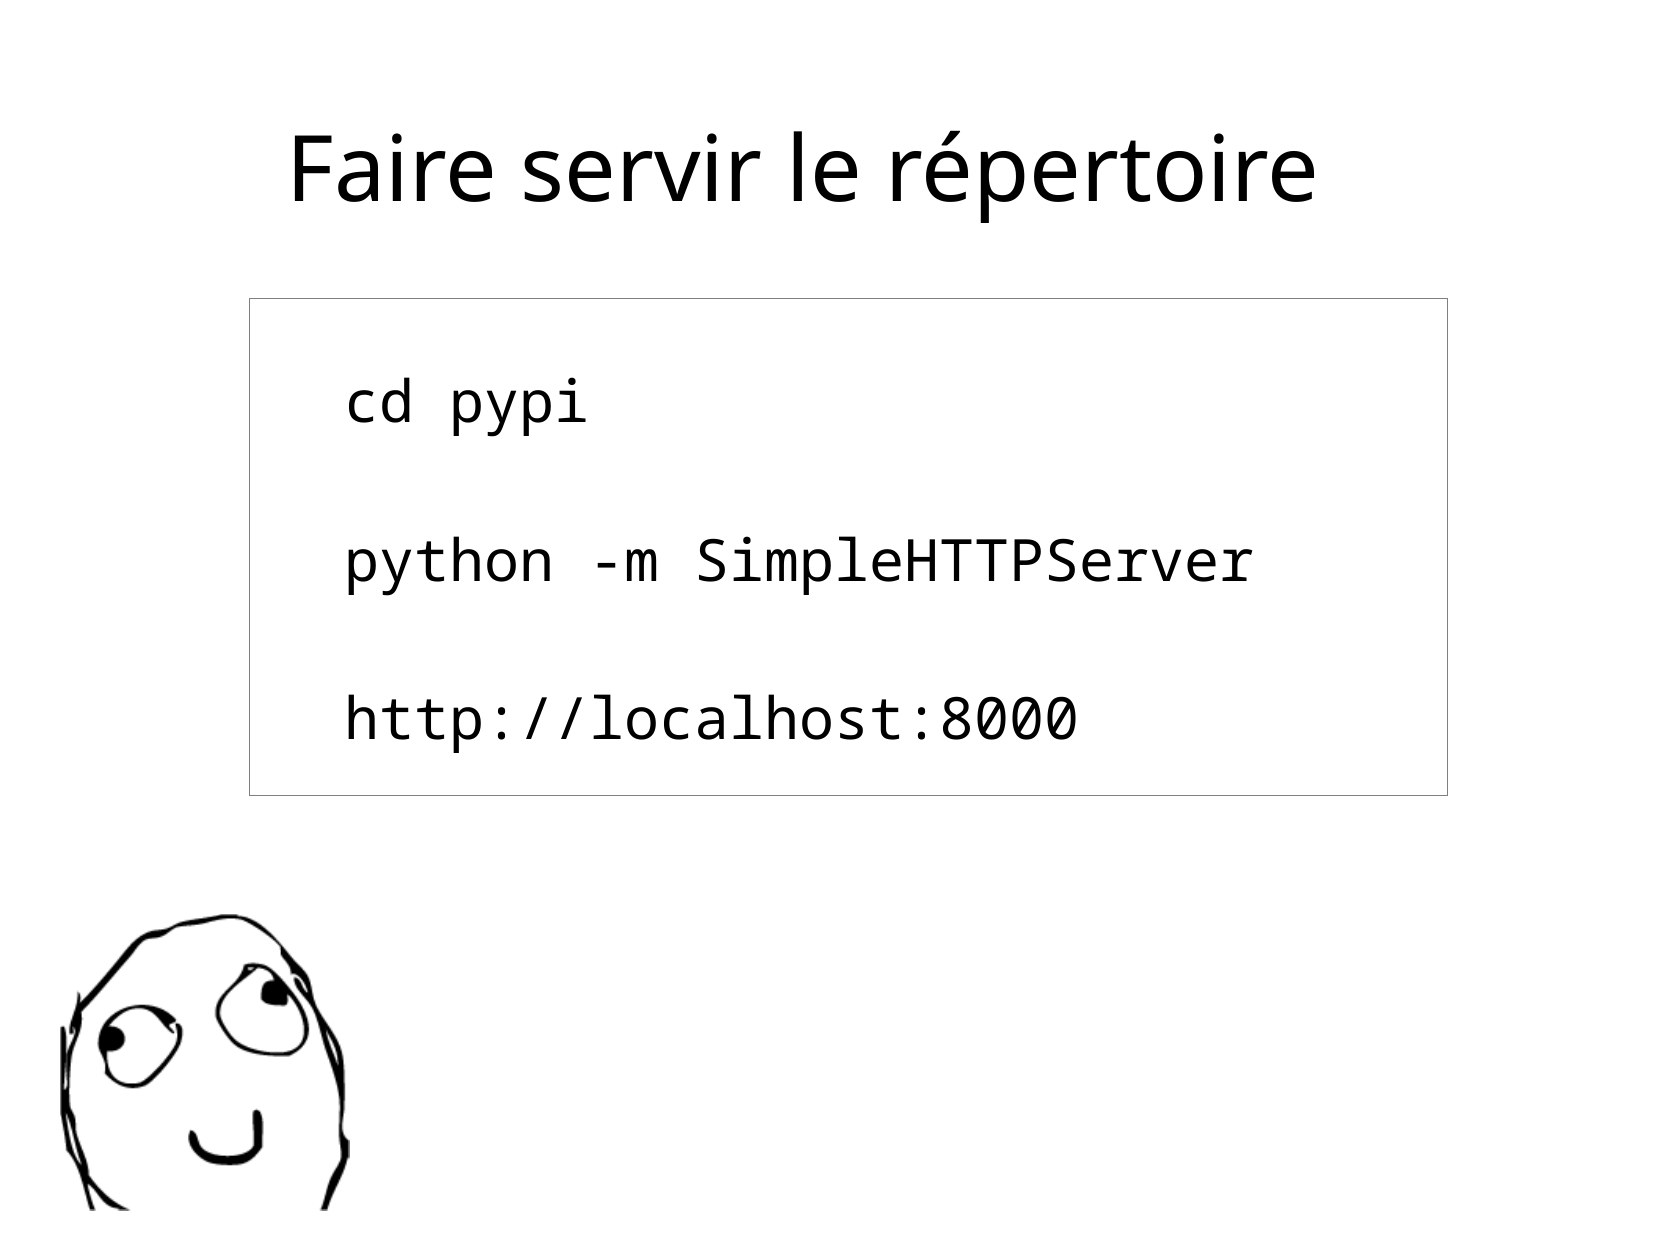

Faire servir le répertoire
cd pypi
python -m SimpleHTTPServer
http://localhost:8000